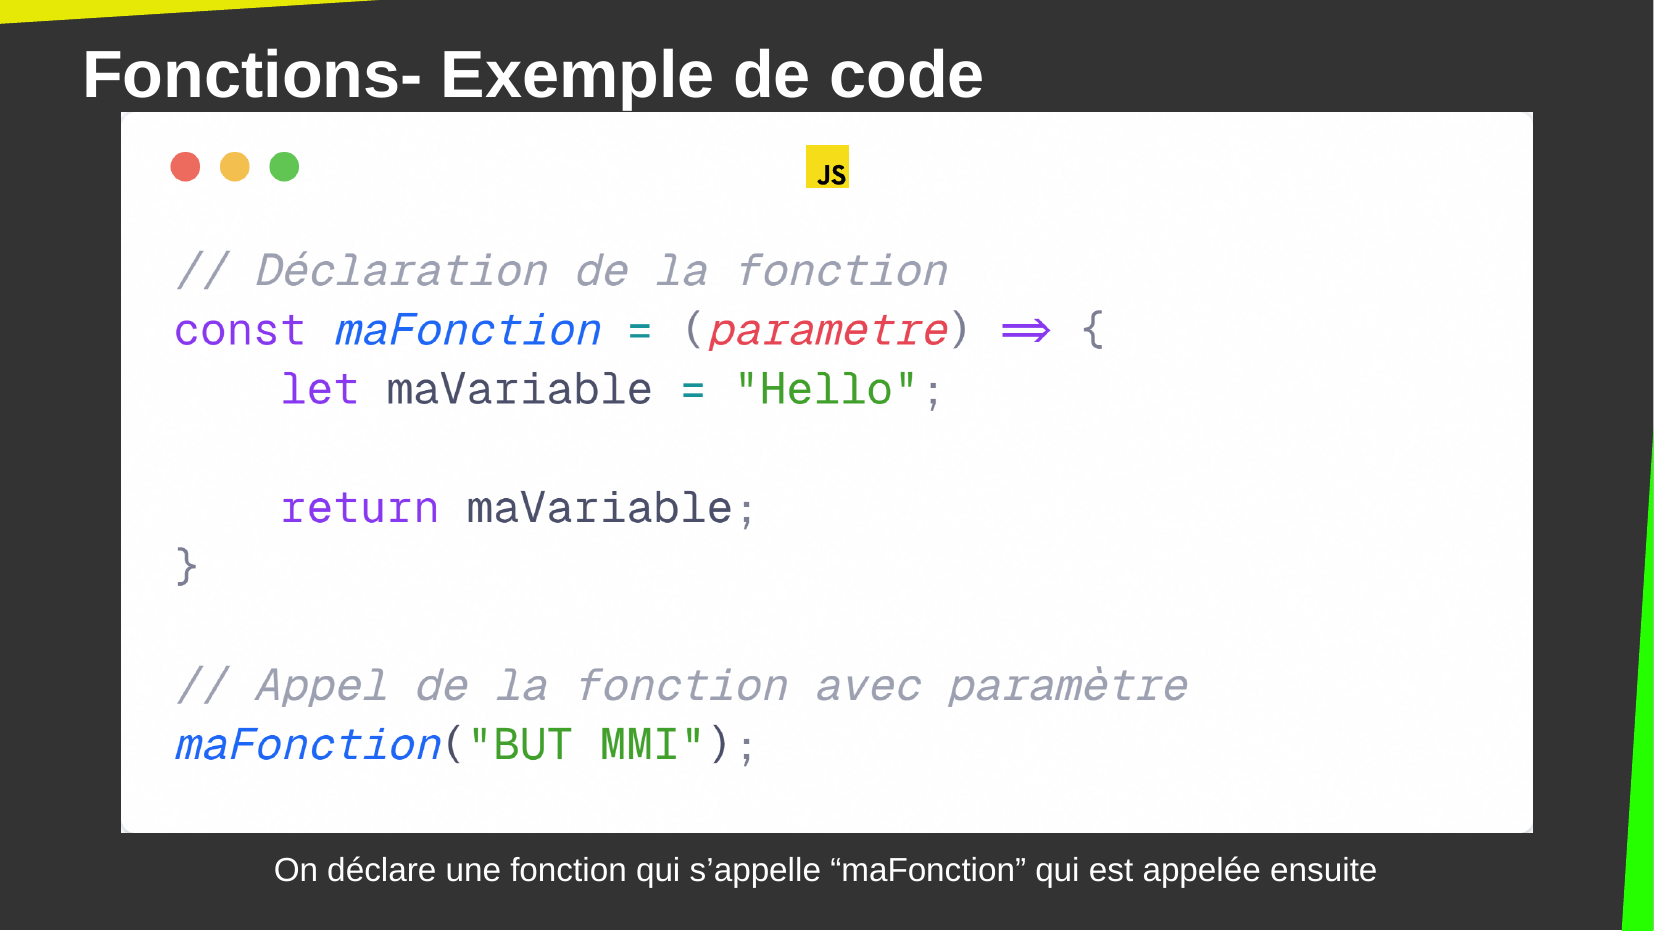

# Fonctions- Exemple de code
On déclare une fonction qui s’appelle “maFonction” qui est appelée ensuite